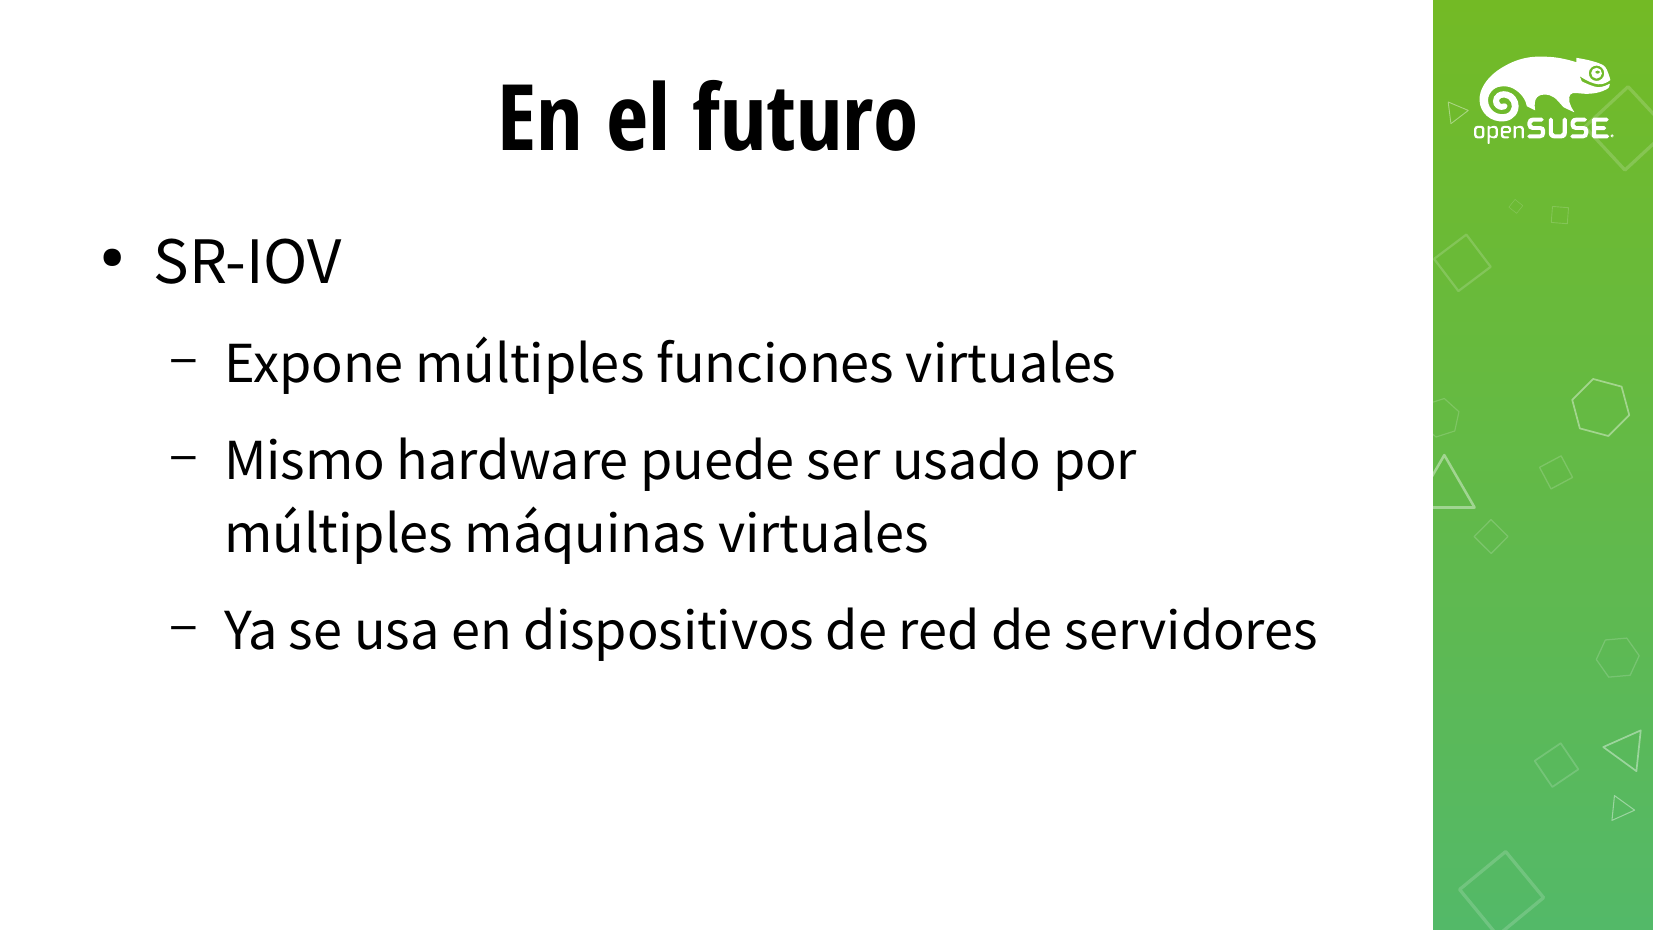

# En el futuro
SR-IOV
Expone múltiples funciones virtuales
Mismo hardware puede ser usado por múltiples máquinas virtuales
Ya se usa en dispositivos de red de servidores